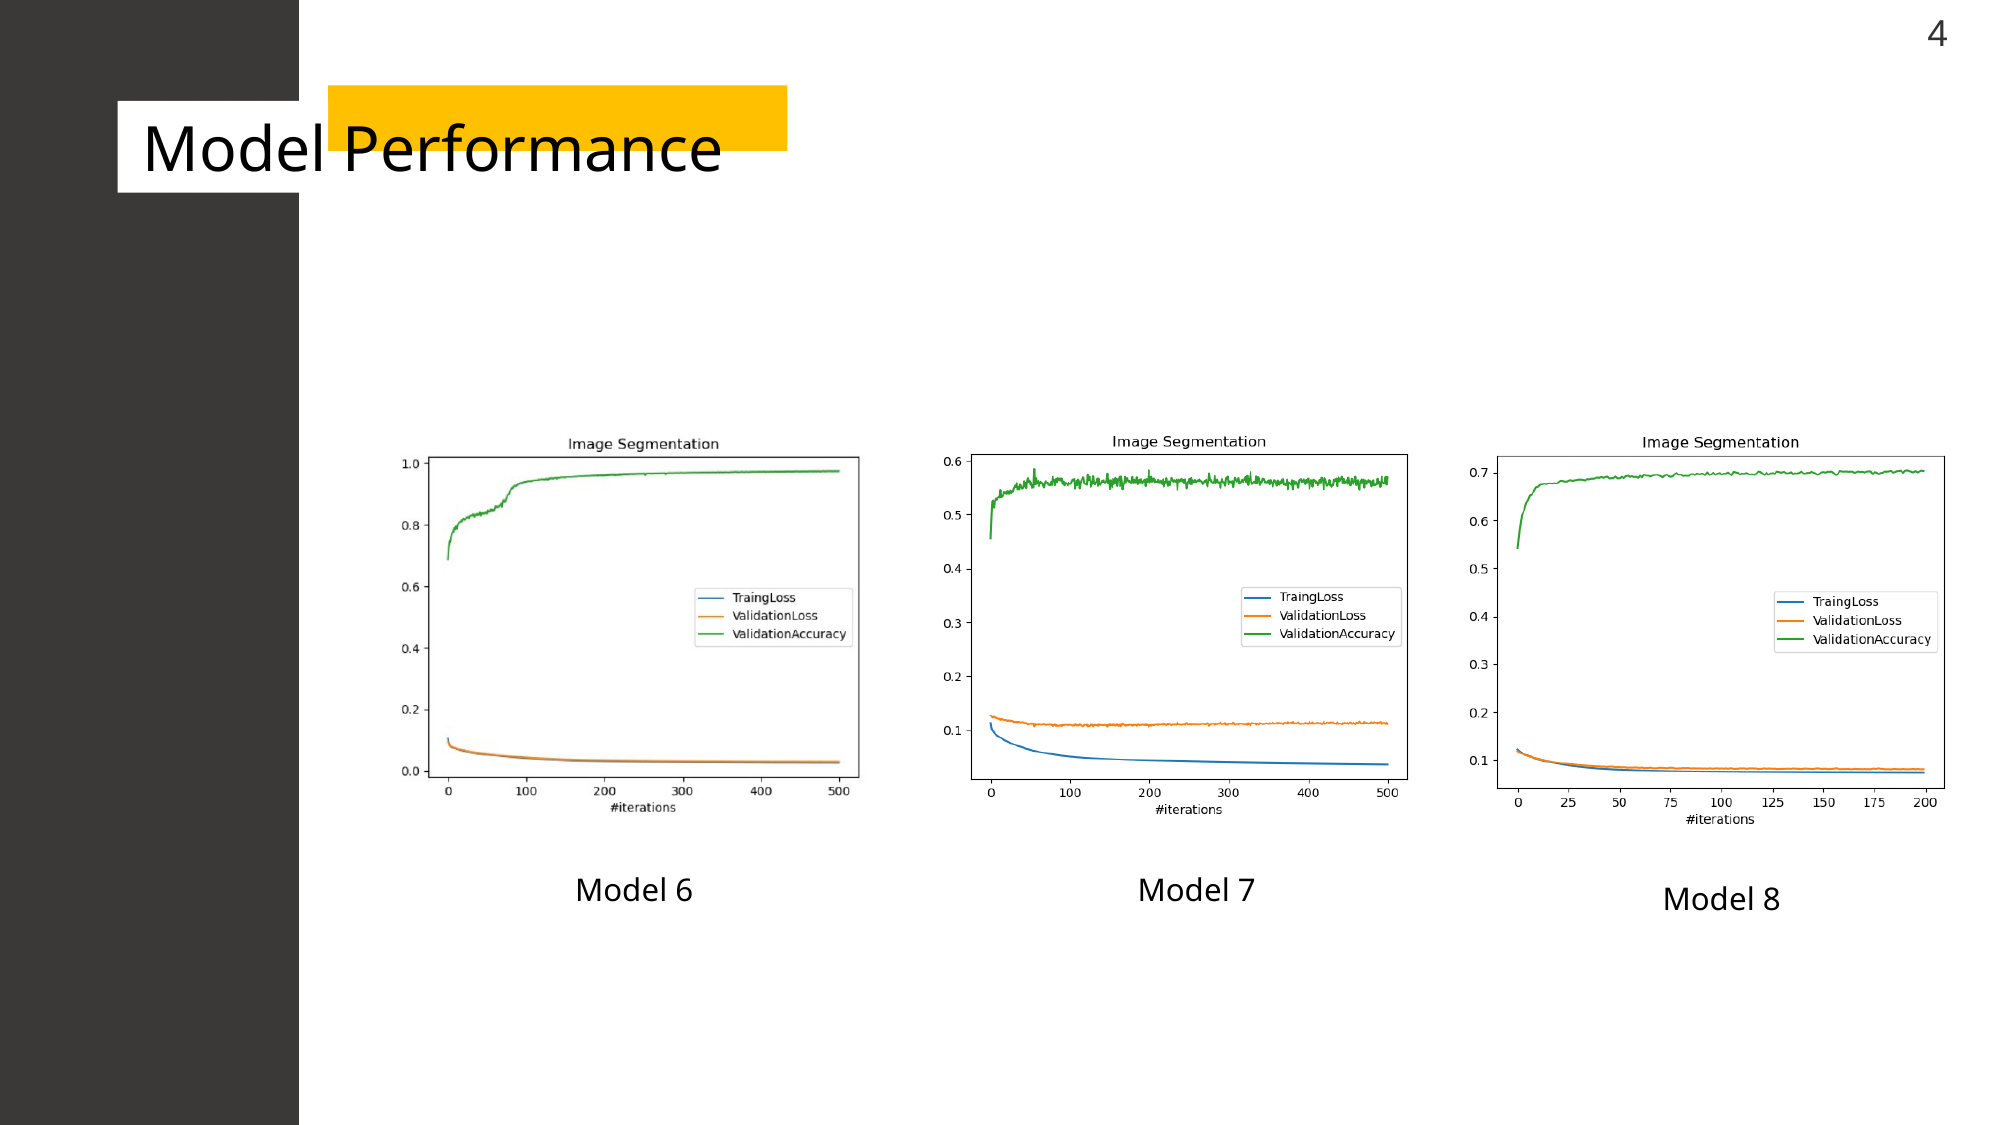

Model Performance
Model 6
Model 7
Model 8